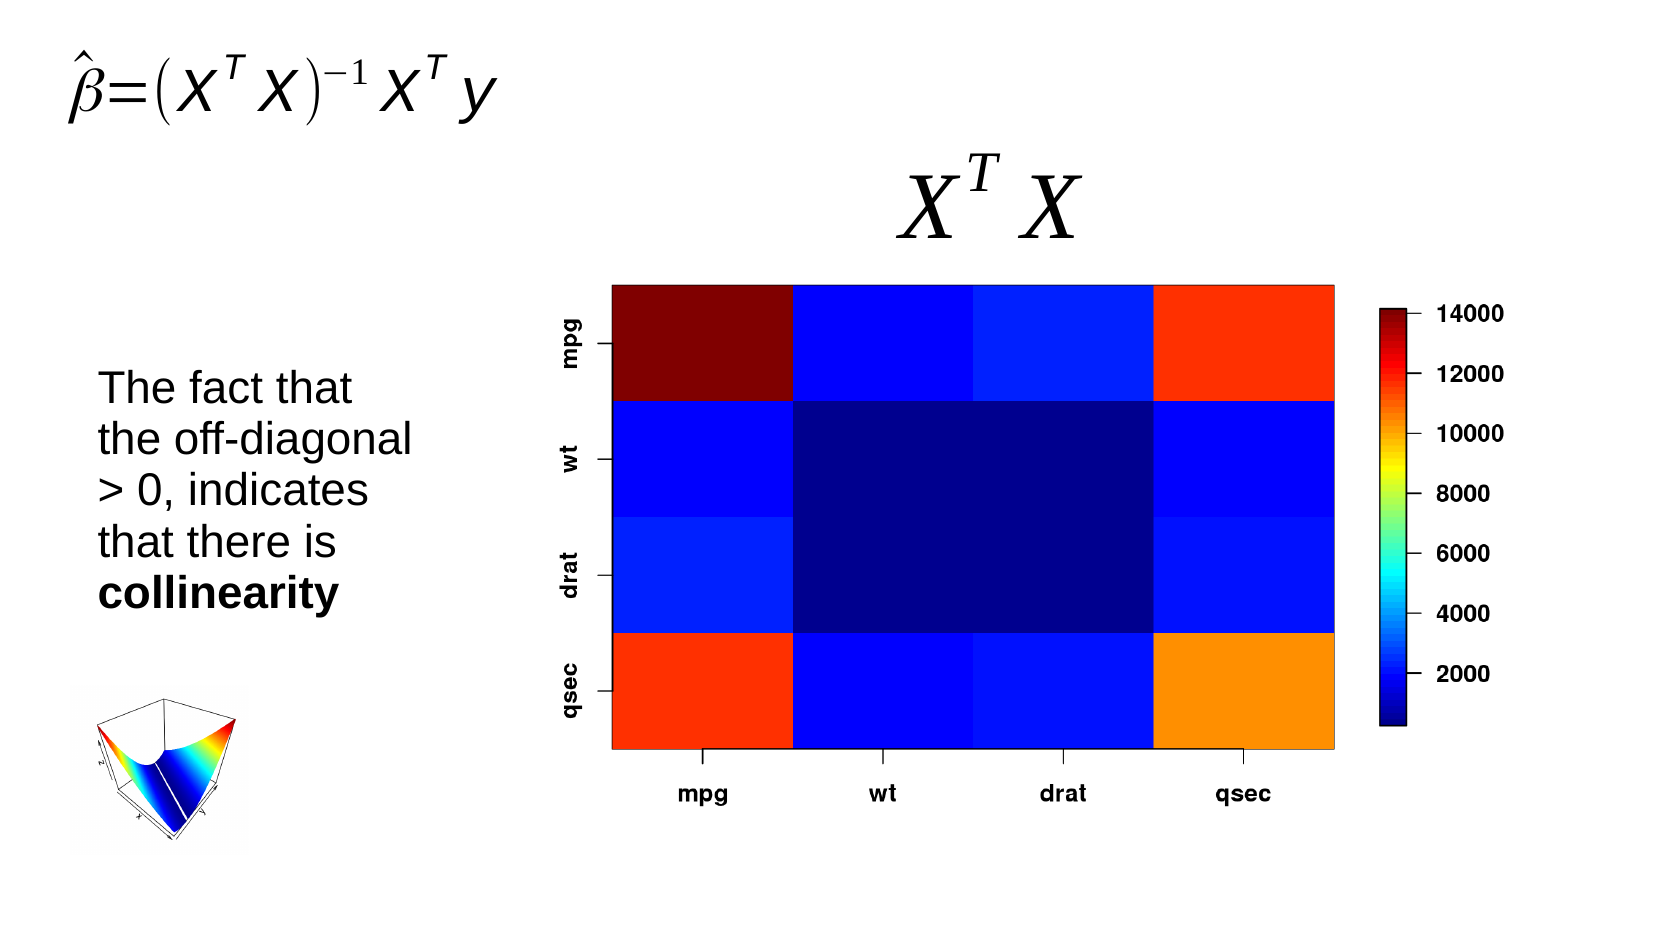

The fact that the off-diagonal > 0, indicates that there is collinearity